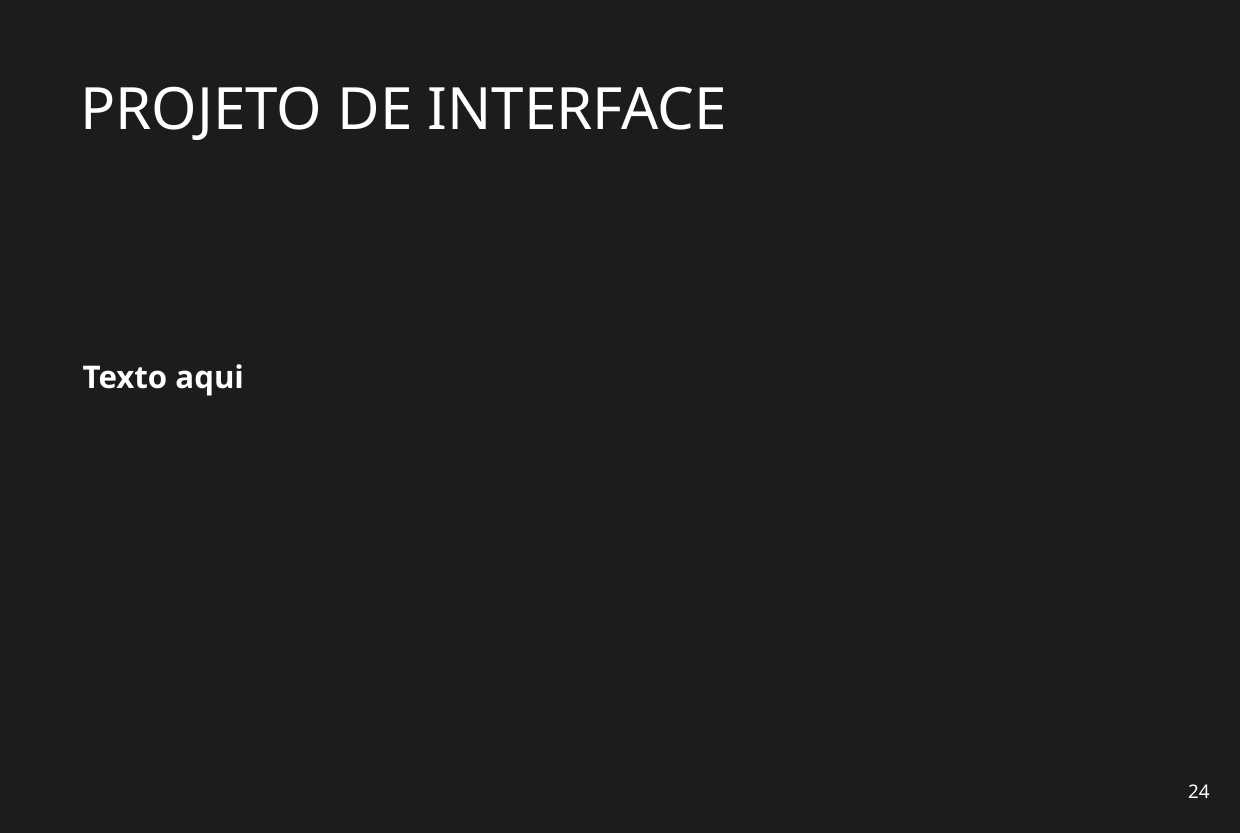

PROJETO DE INTERFACE
Texto aqui
# 24